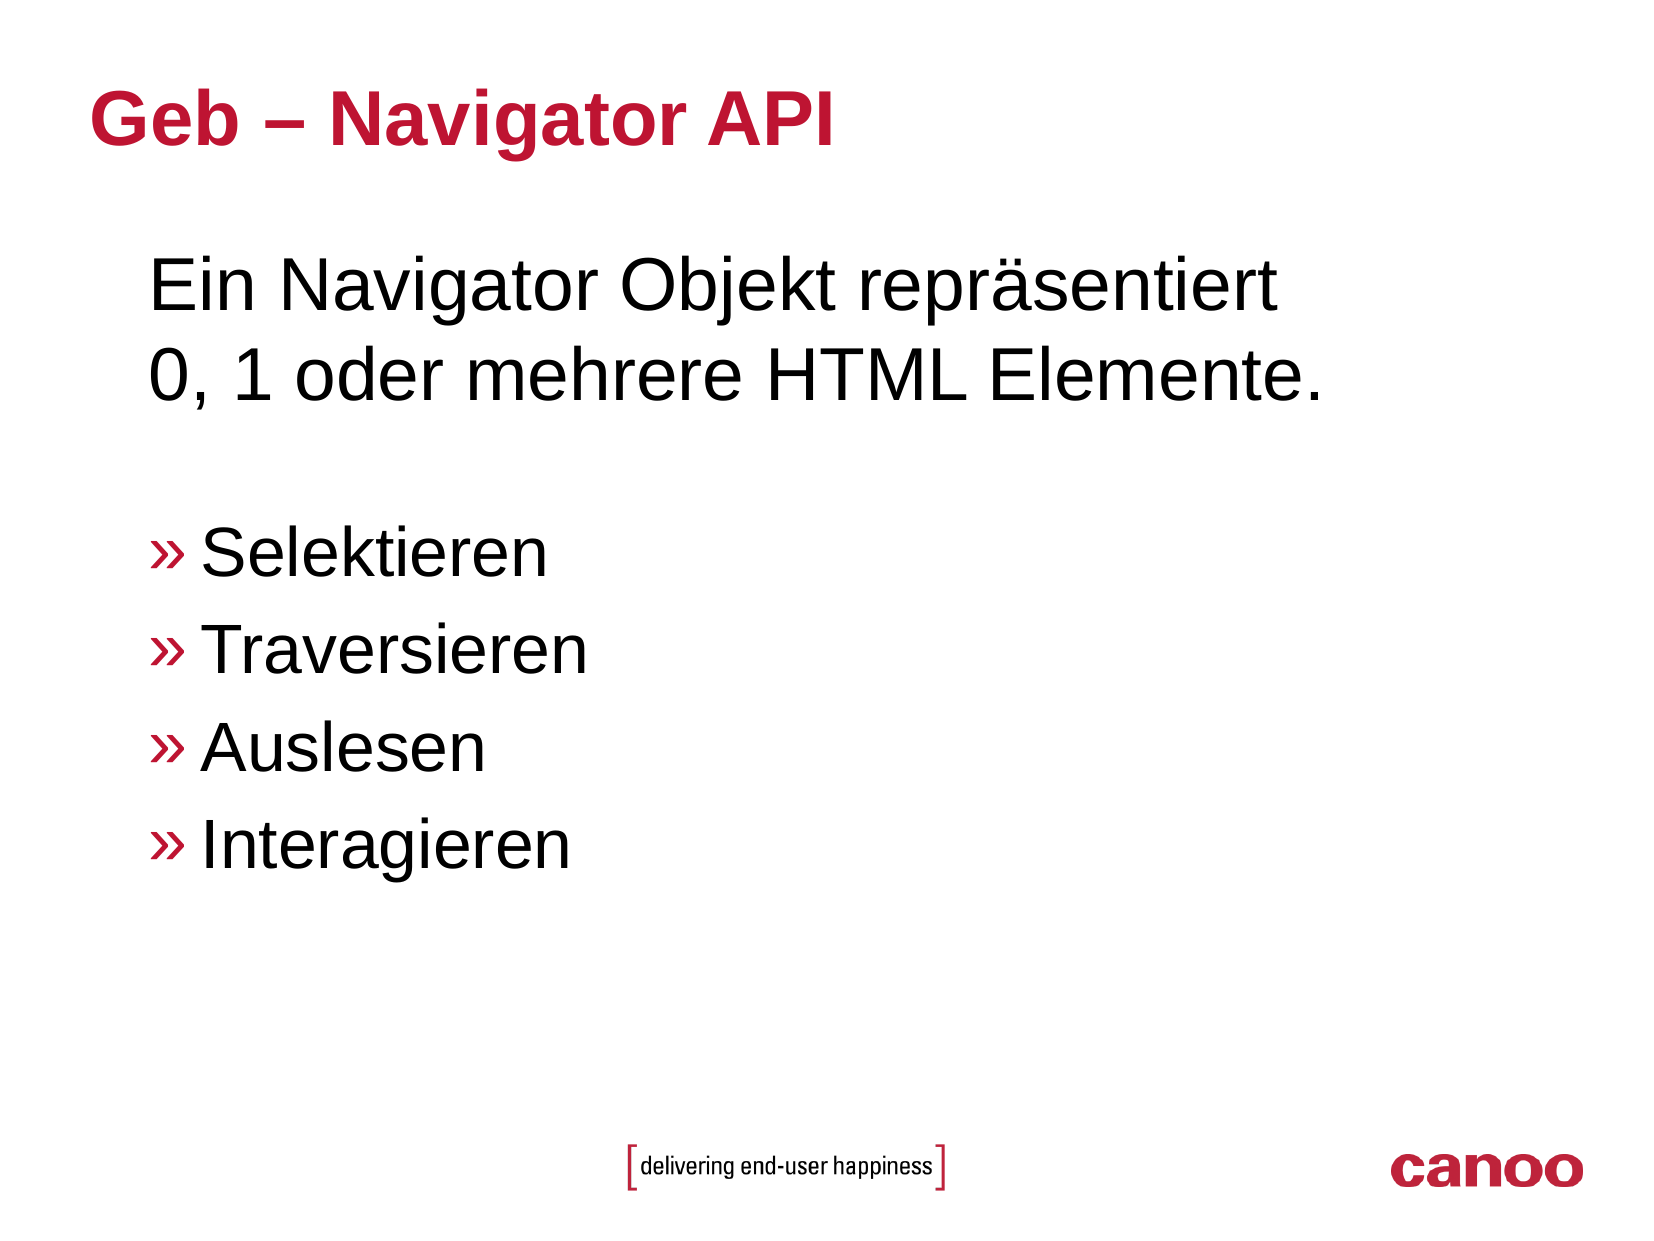

# Geb – Navigator API
Ein Navigator Objekt repräsentiert
0, 1 oder mehrere HTML Elemente.
Selektieren
Traversieren
Auslesen
Interagieren